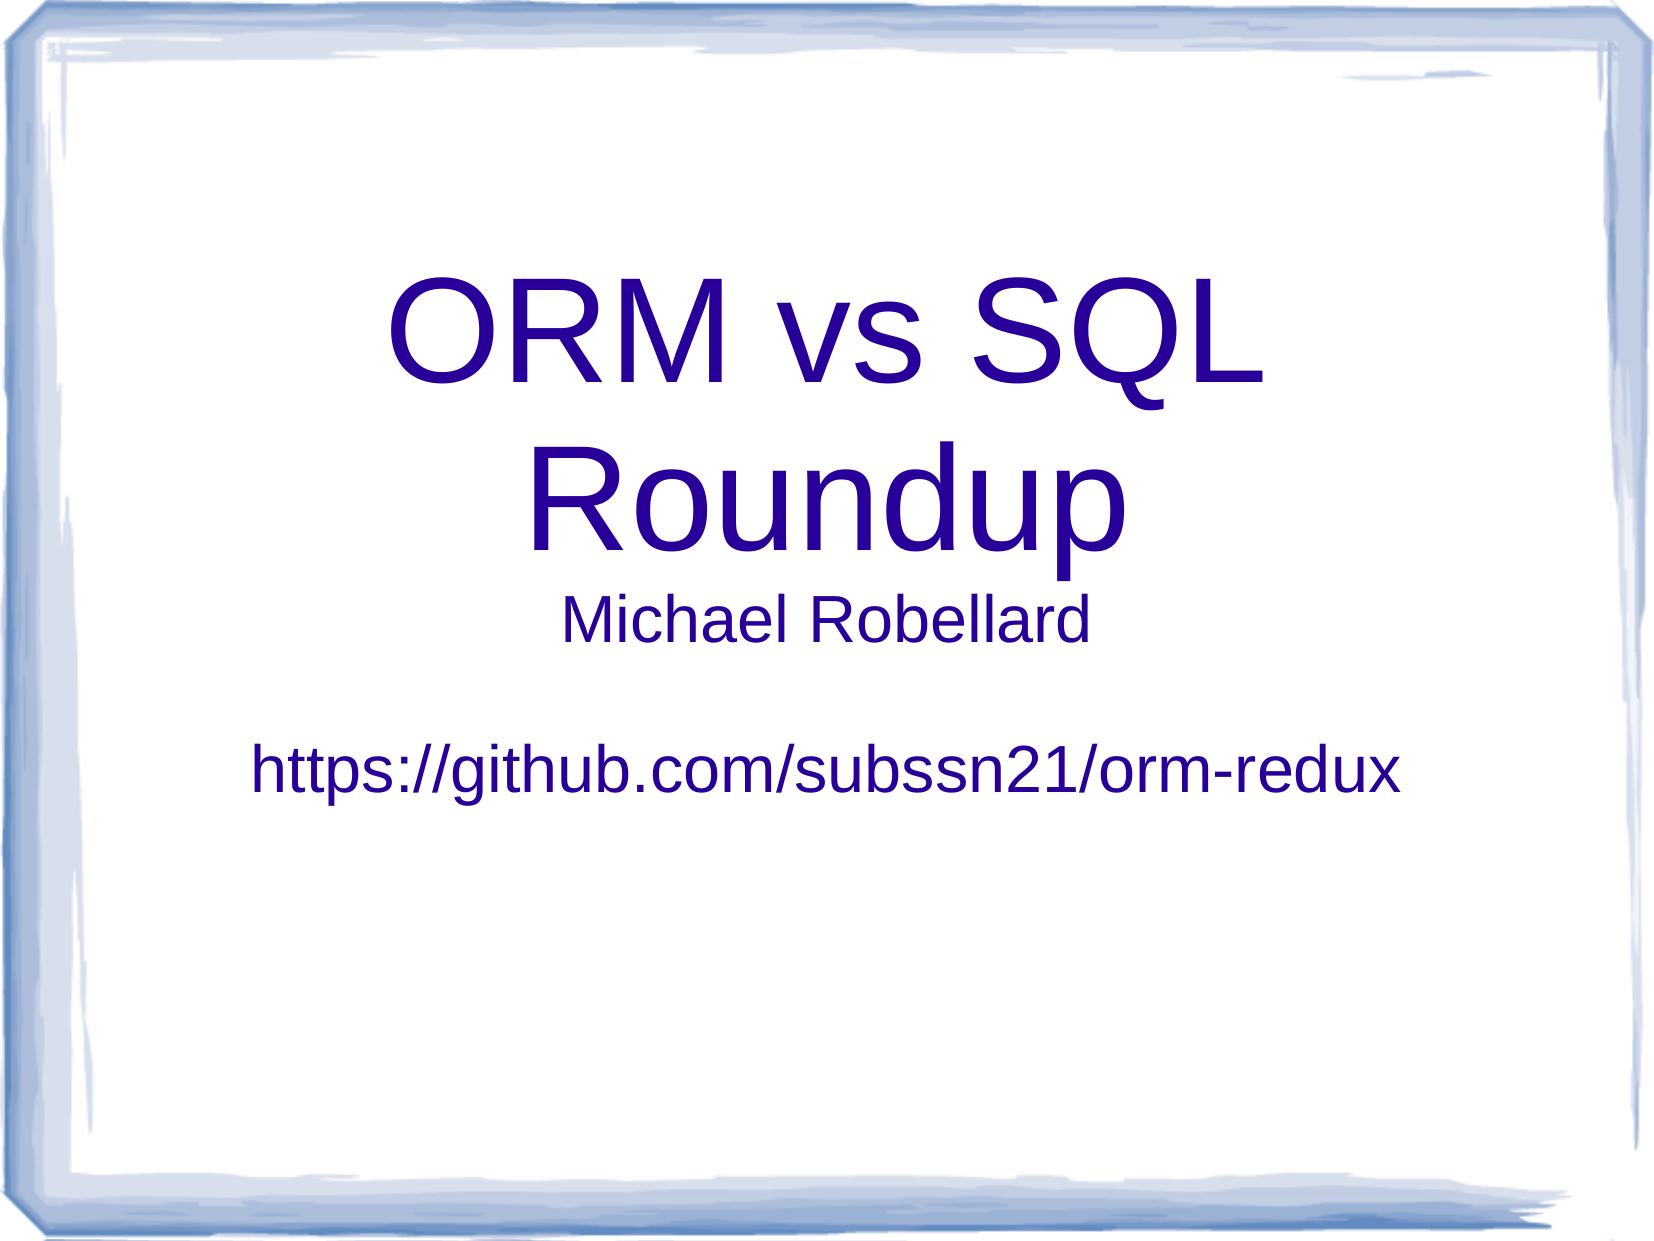

# ORM vs SQL Roundup
Michael Robellard
https://github.com/subssn21/orm-redux